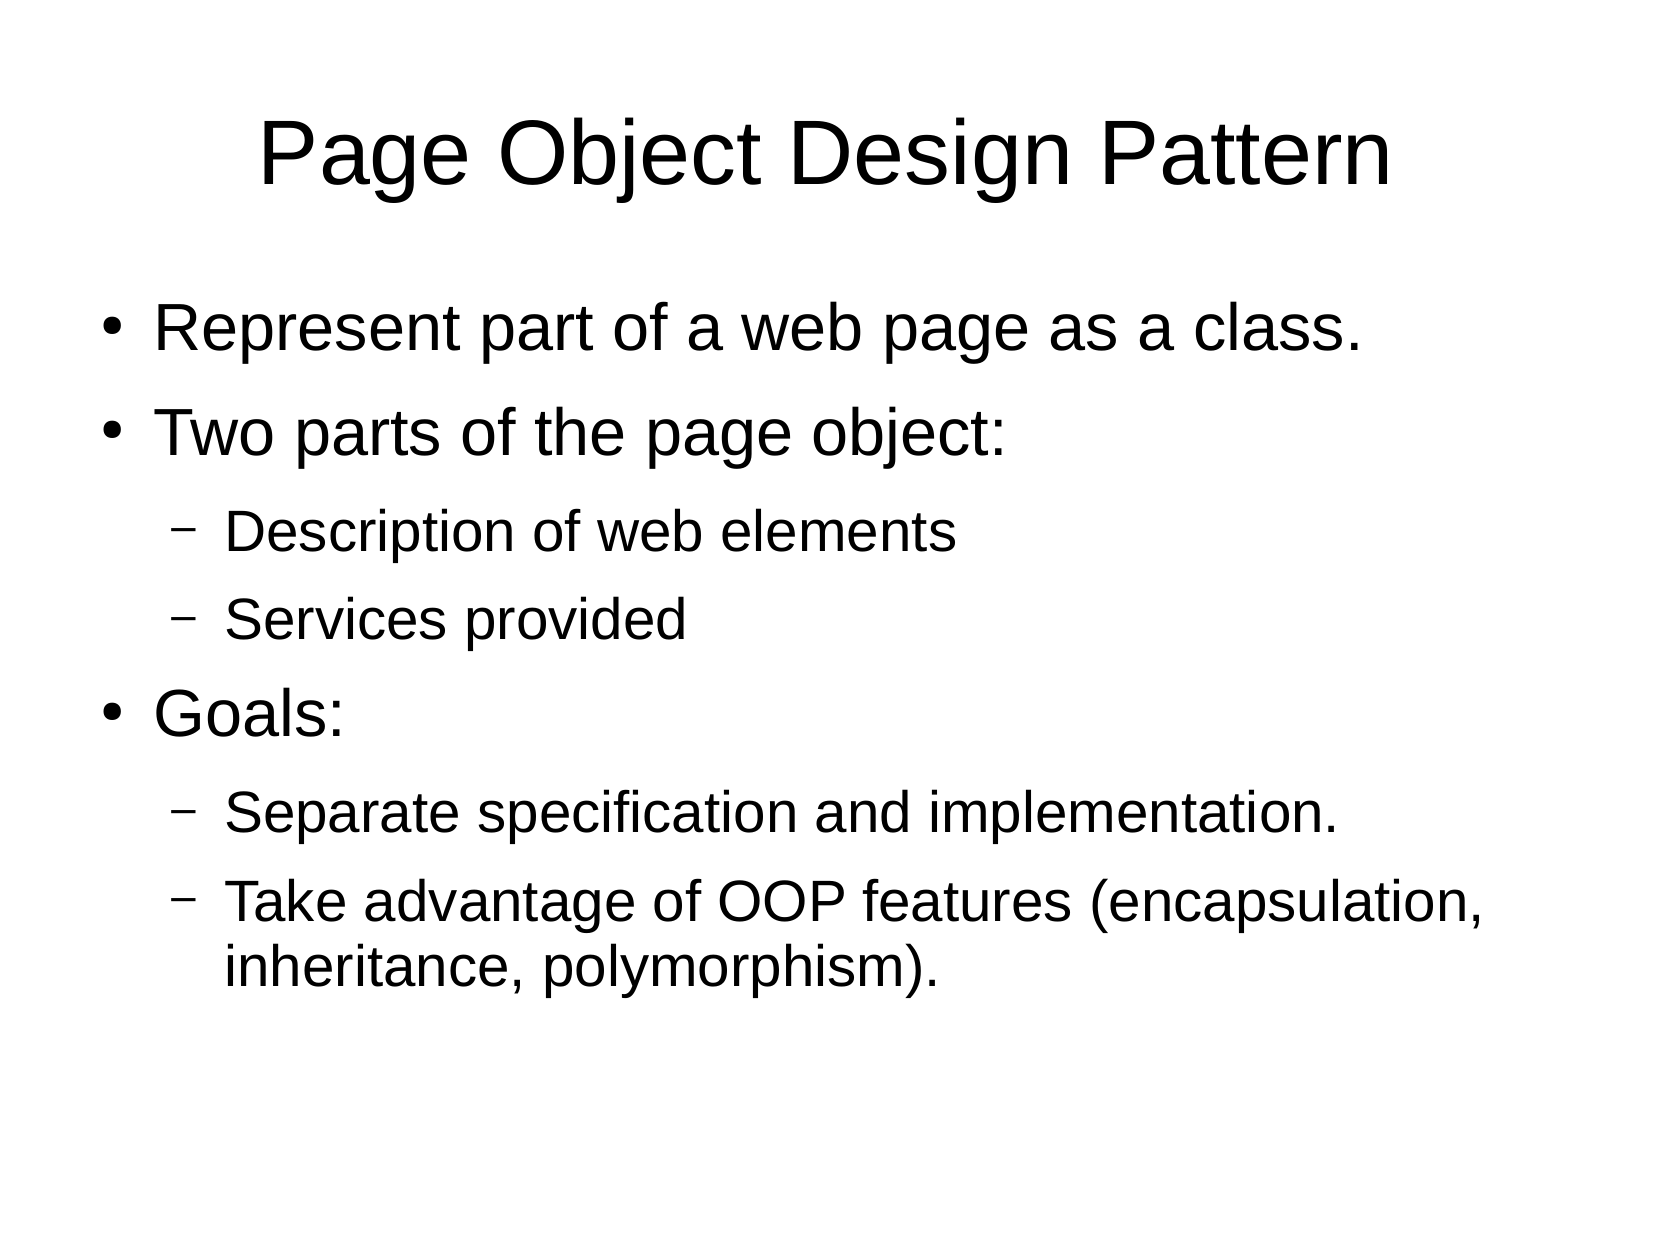

# Page Object Design Pattern
Represent part of a web page as a class.
Two parts of the page object:
Description of web elements
Services provided
Goals:
Separate specification and implementation.
Take advantage of OOP features (encapsulation, inheritance, polymorphism).